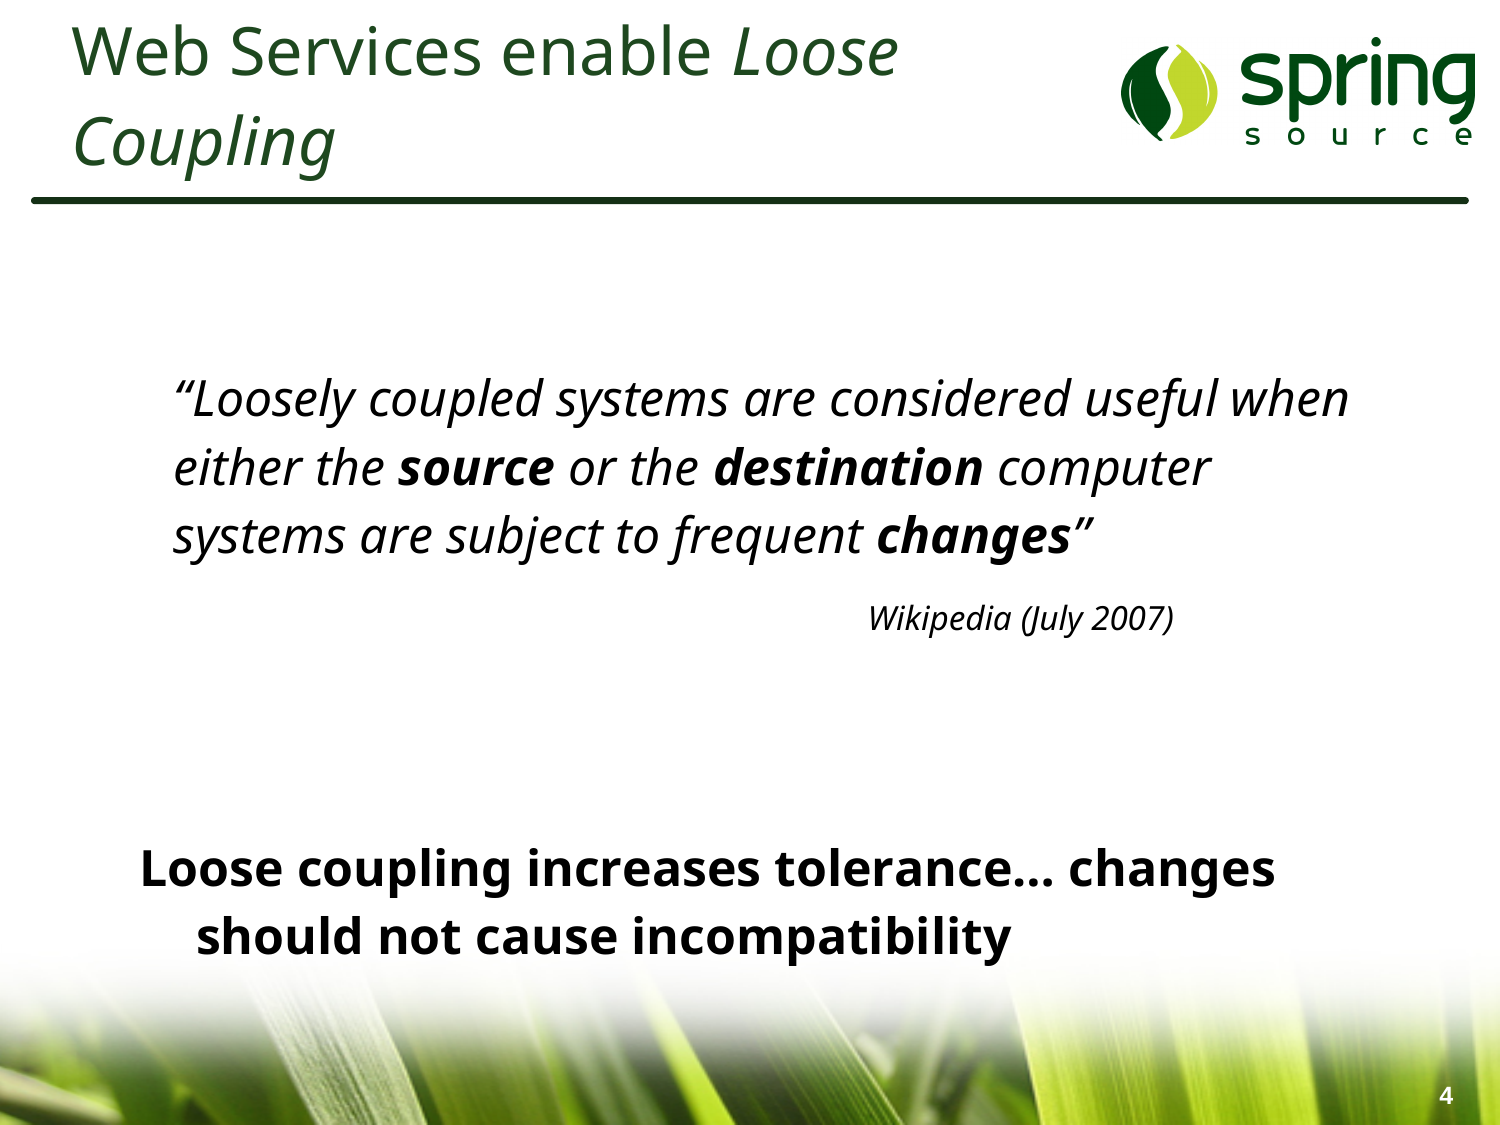

# Web Services enable Loose Coupling
	“Loosely coupled systems are considered useful when either the source or the destination computer systems are subject to frequent changes”
						Wikipedia (July 2007)
Loose coupling increases tolerance… changes should not cause incompatibility